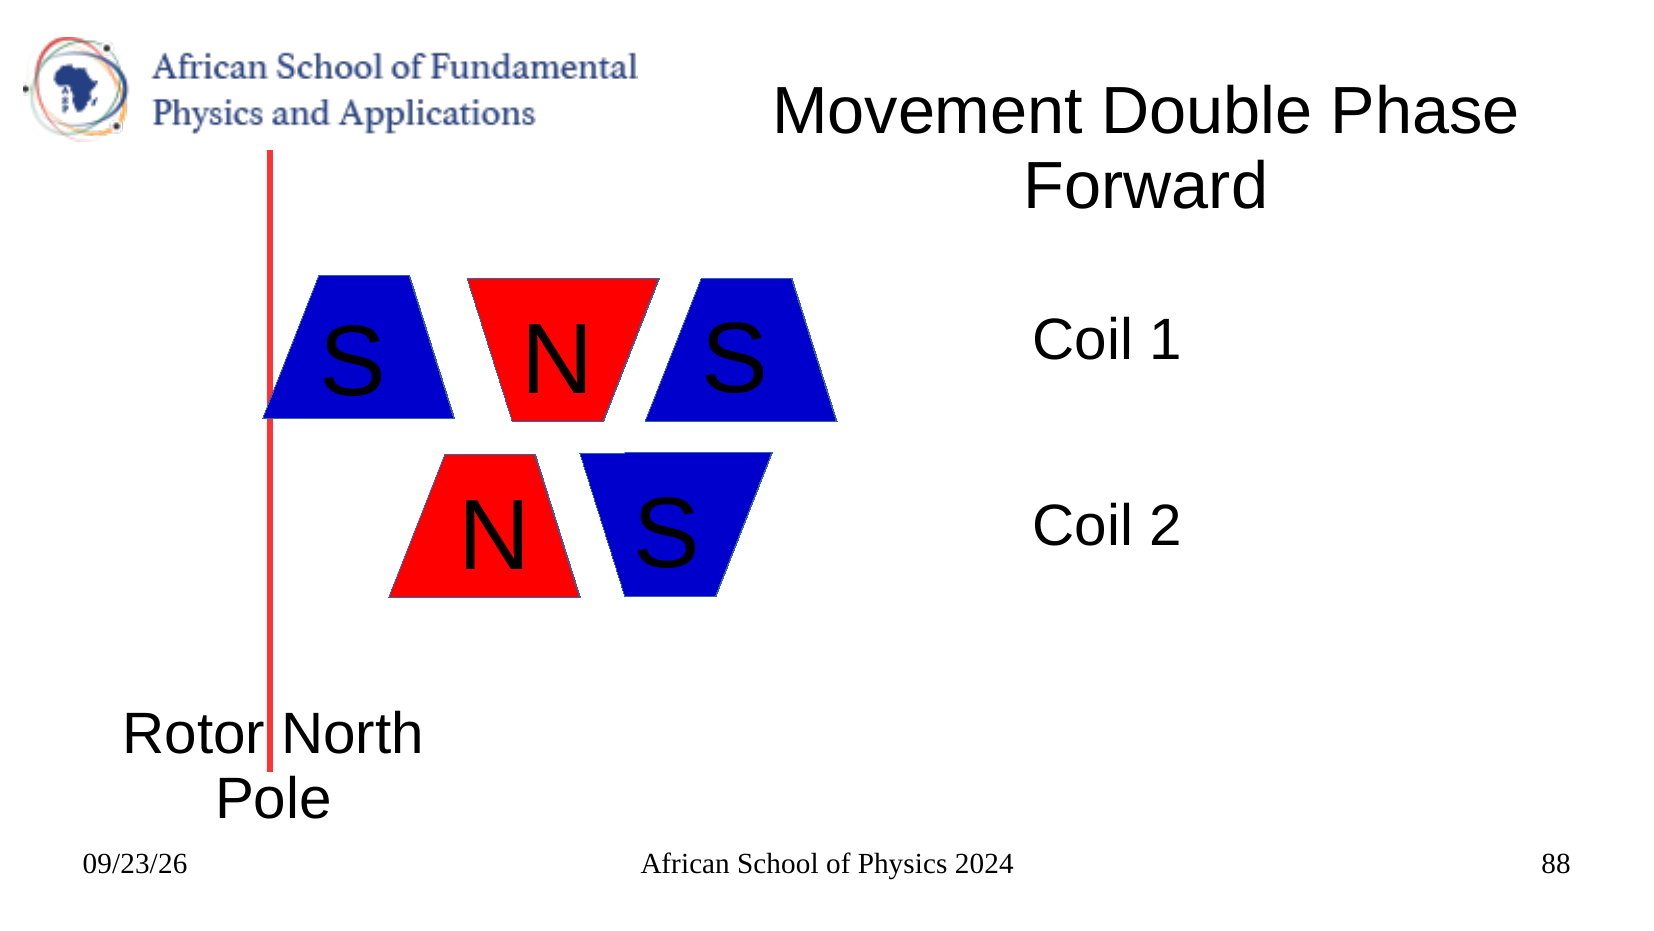

# Movement Double Phase Forward
N
S
S
N
S
N
S
N
N
S
N
S
S
N
S
S
N
N
S
N
N
N
S
Coil 1
Coil 2
Rotor North Pole
African School of Physics 2024
88